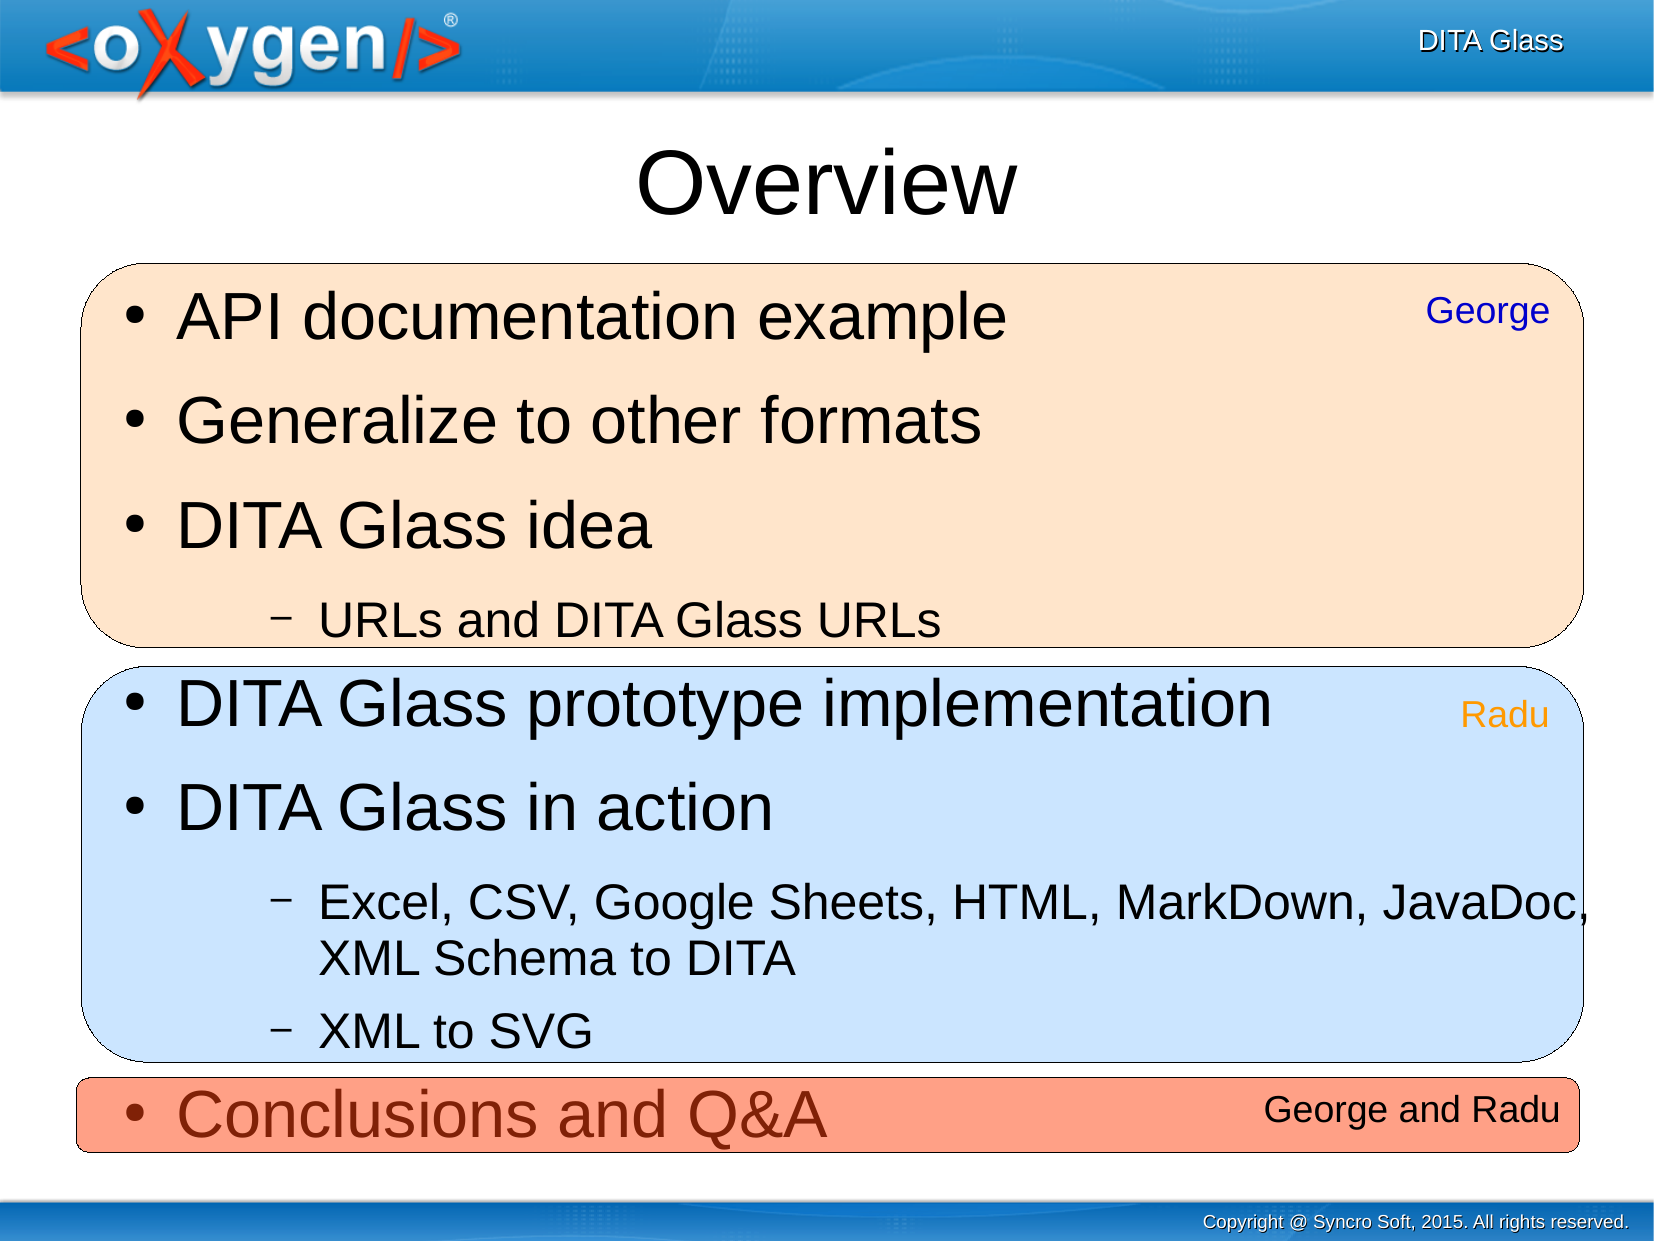

# Overview
George
API documentation example
Generalize to other formats
DITA Glass idea
URLs and DITA Glass URLs
DITA Glass prototype implementation
DITA Glass in action
Excel, CSV, Google Sheets, HTML, MarkDown, JavaDoc, XML Schema to DITA
XML to SVG
Conclusions and Q&A
Radu
George and Radu